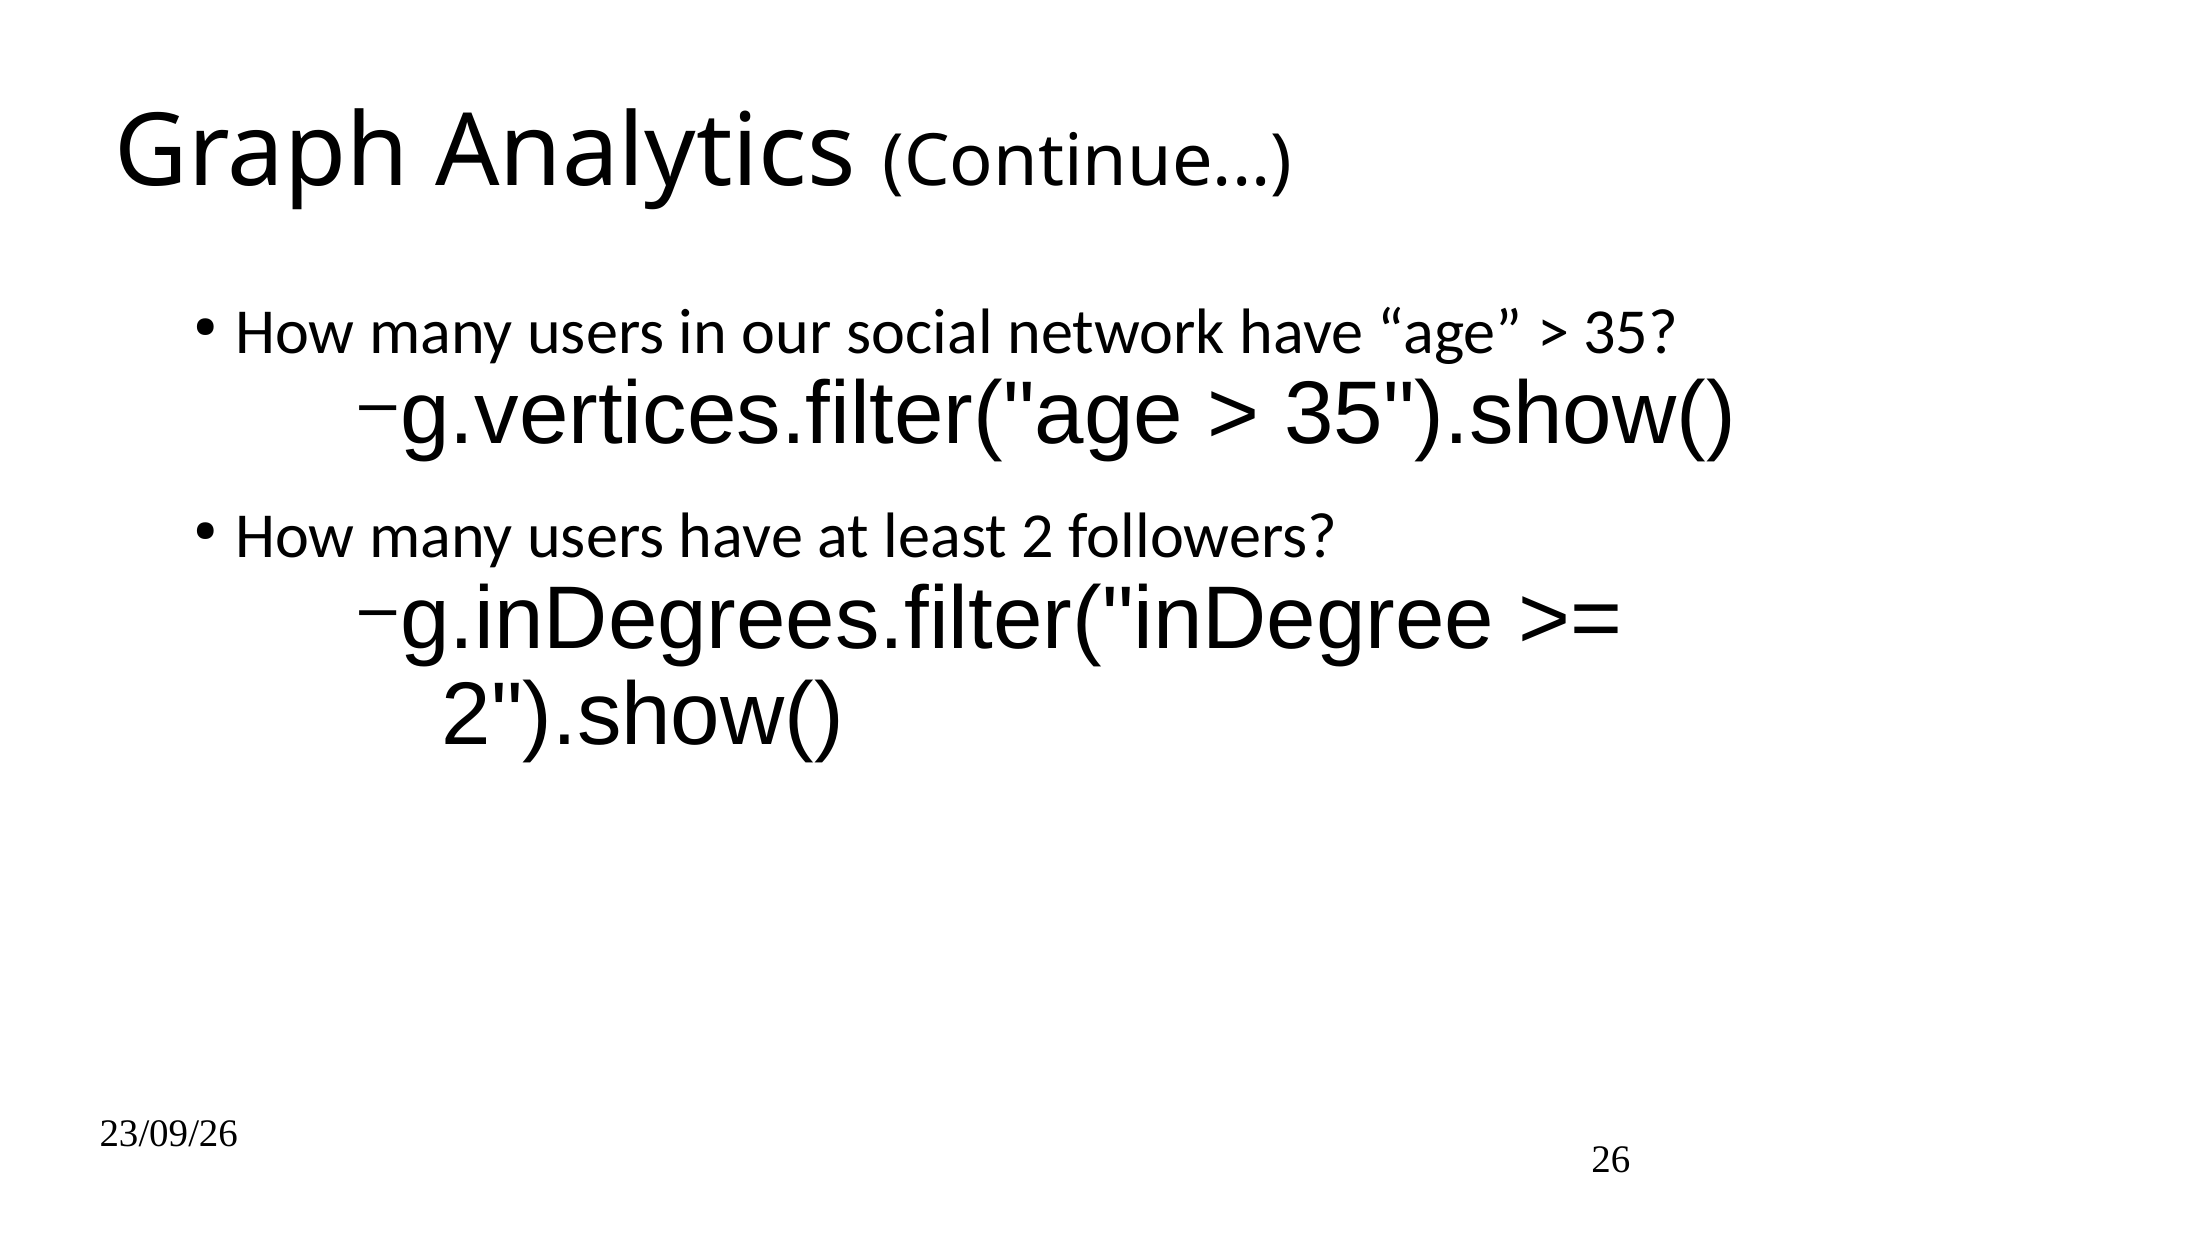

# Graph Analytics (Continue...)
How many users in our social network have “age” > 35?
g.vertices.filter("age > 35").show()
How many users have at least 2 followers?
g.inDegrees.filter("inDegree >= 2").show()